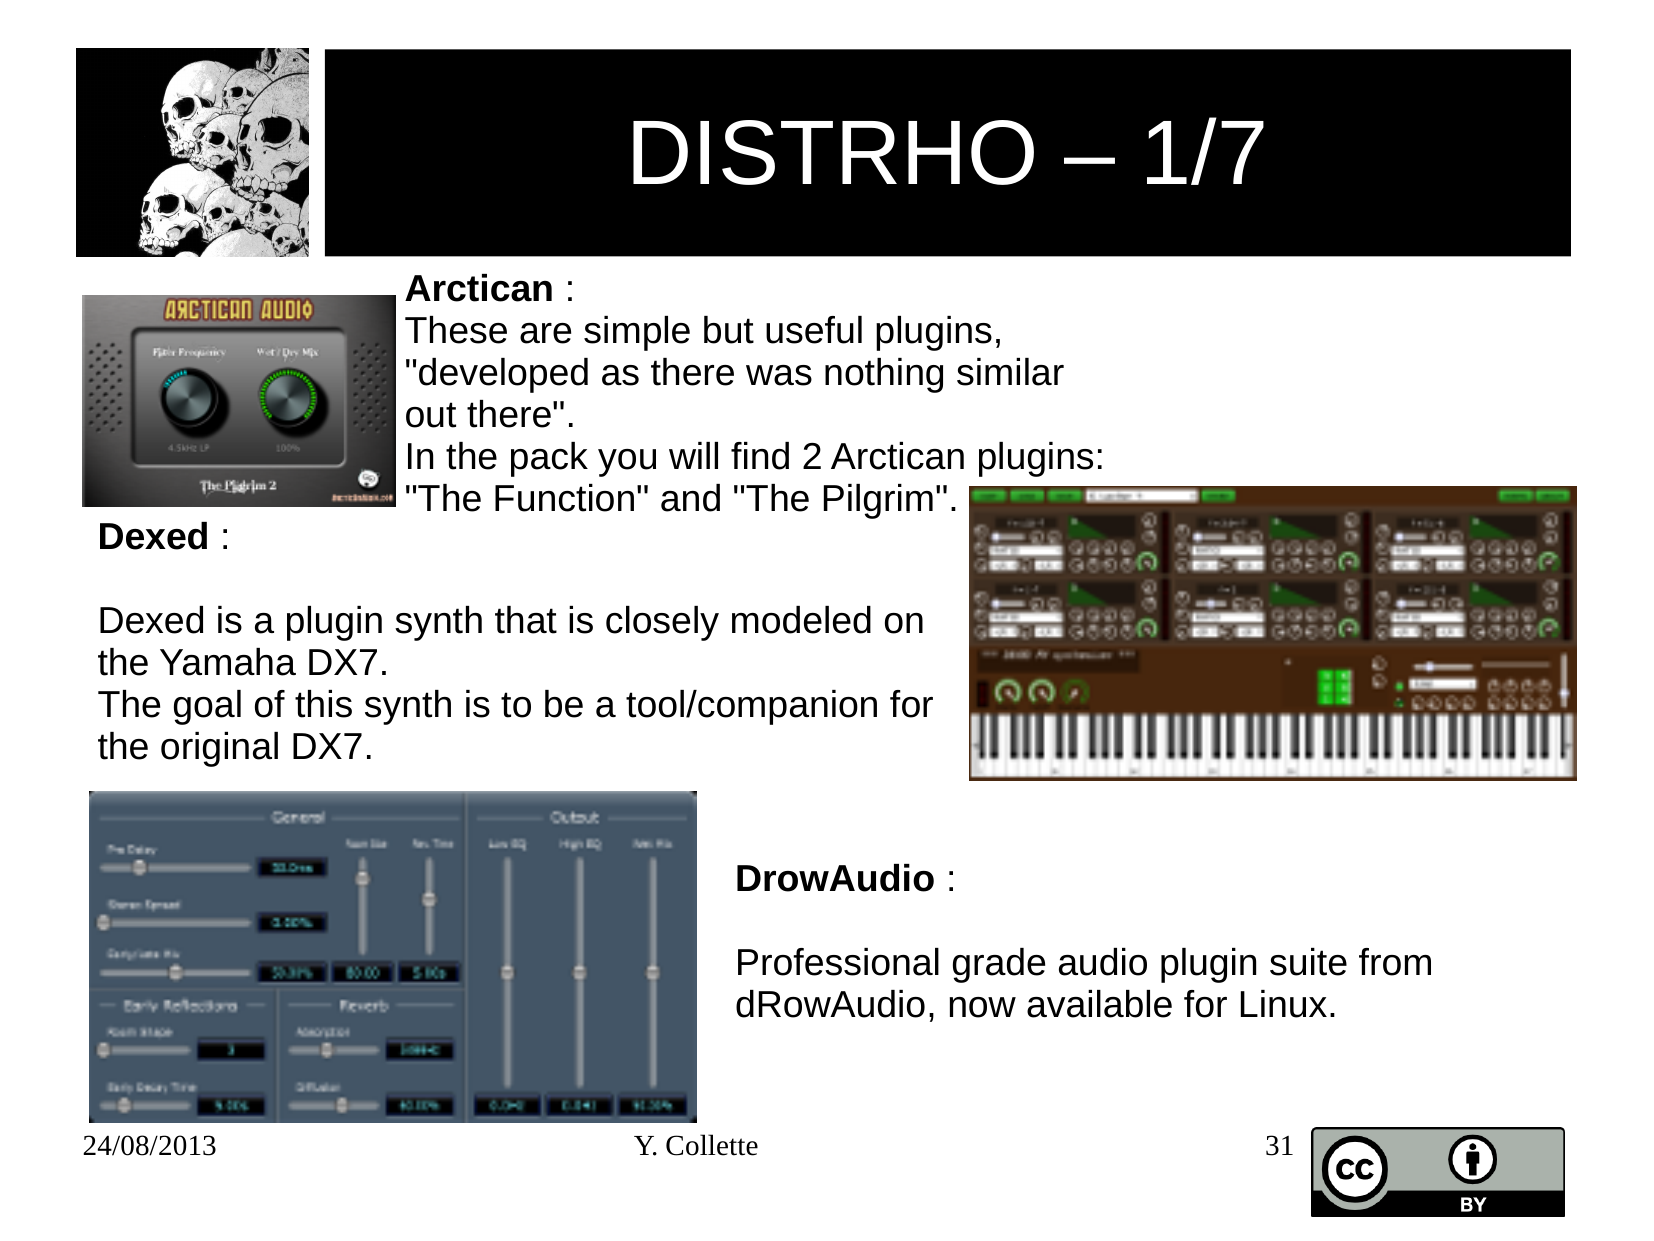

# DISTRHO – 1/7
Arctican :
These are simple but useful plugins, "developed as there was nothing similar out there".
In the pack you will find 2 Arctican plugins: "The Function" and "The Pilgrim".
Dexed :
Dexed is a plugin synth that is closely modeled on the Yamaha DX7.
The goal of this synth is to be a tool/companion for the original DX7.
DrowAudio :
Professional grade audio plugin suite from dRowAudio, now available for Linux.
Y. Collette
31